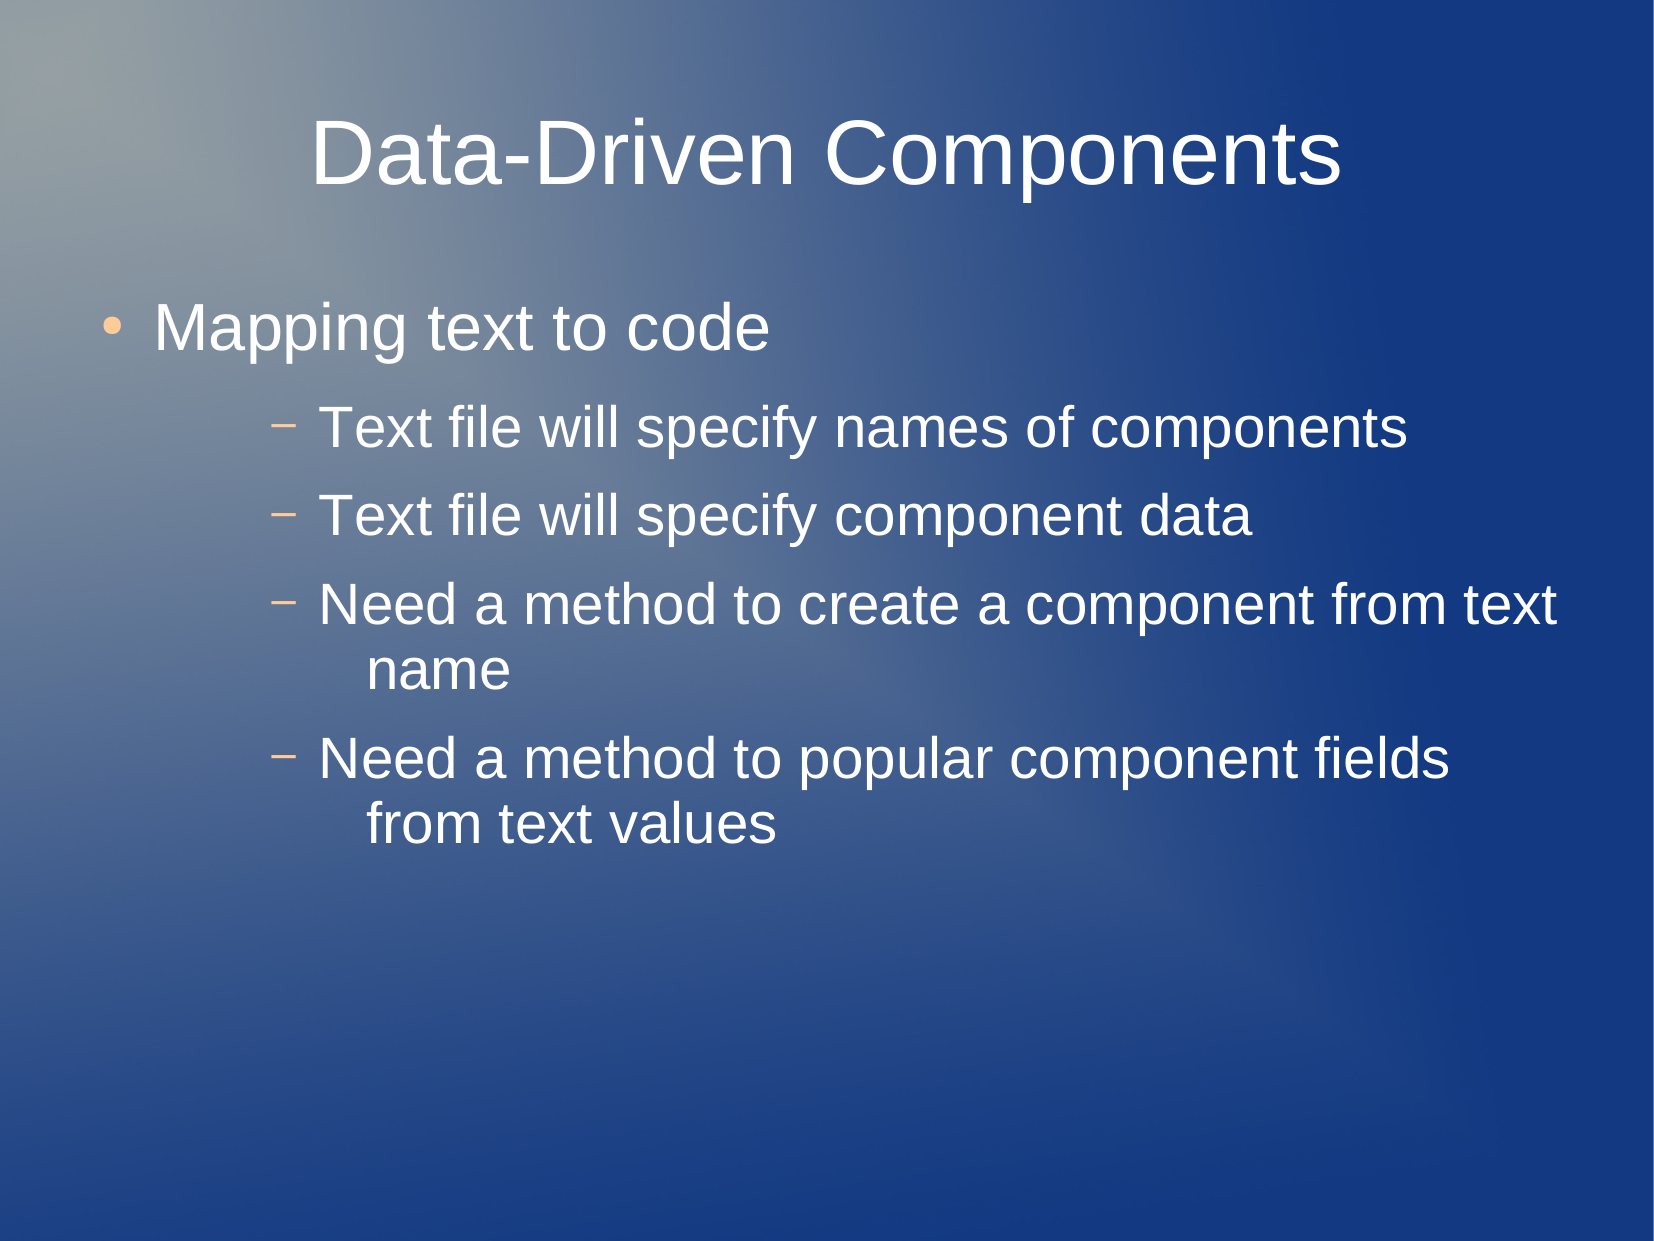

# Data-Driven Components
Mapping text to code
Text file will specify names of components
Text file will specify component data
Need a method to create a component from text name
Need a method to popular component fields from text values